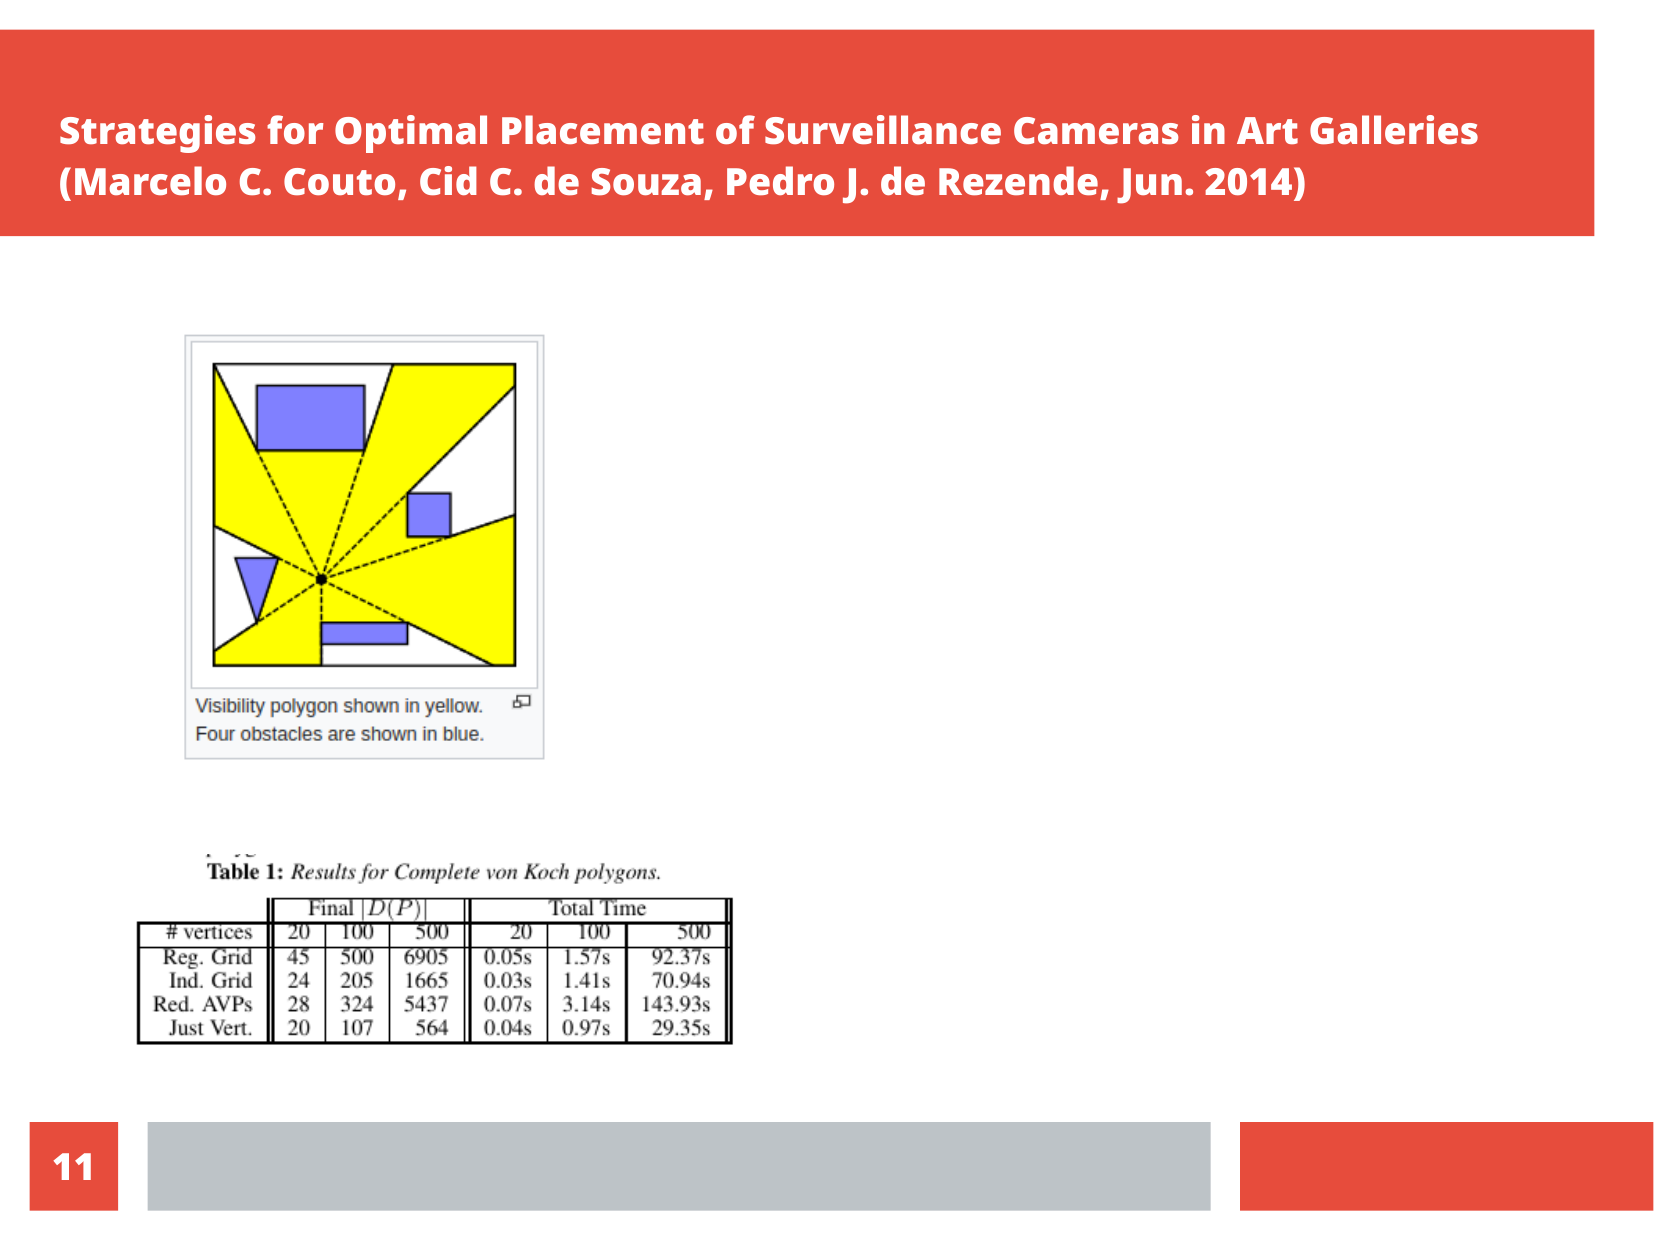

# Strategies for Optimal Placement of Surveillance Cameras in Art Galleries (Marcelo C. Couto, Cid C. de Souza, Pedro J. de Rezende, Jun. 2014)
11